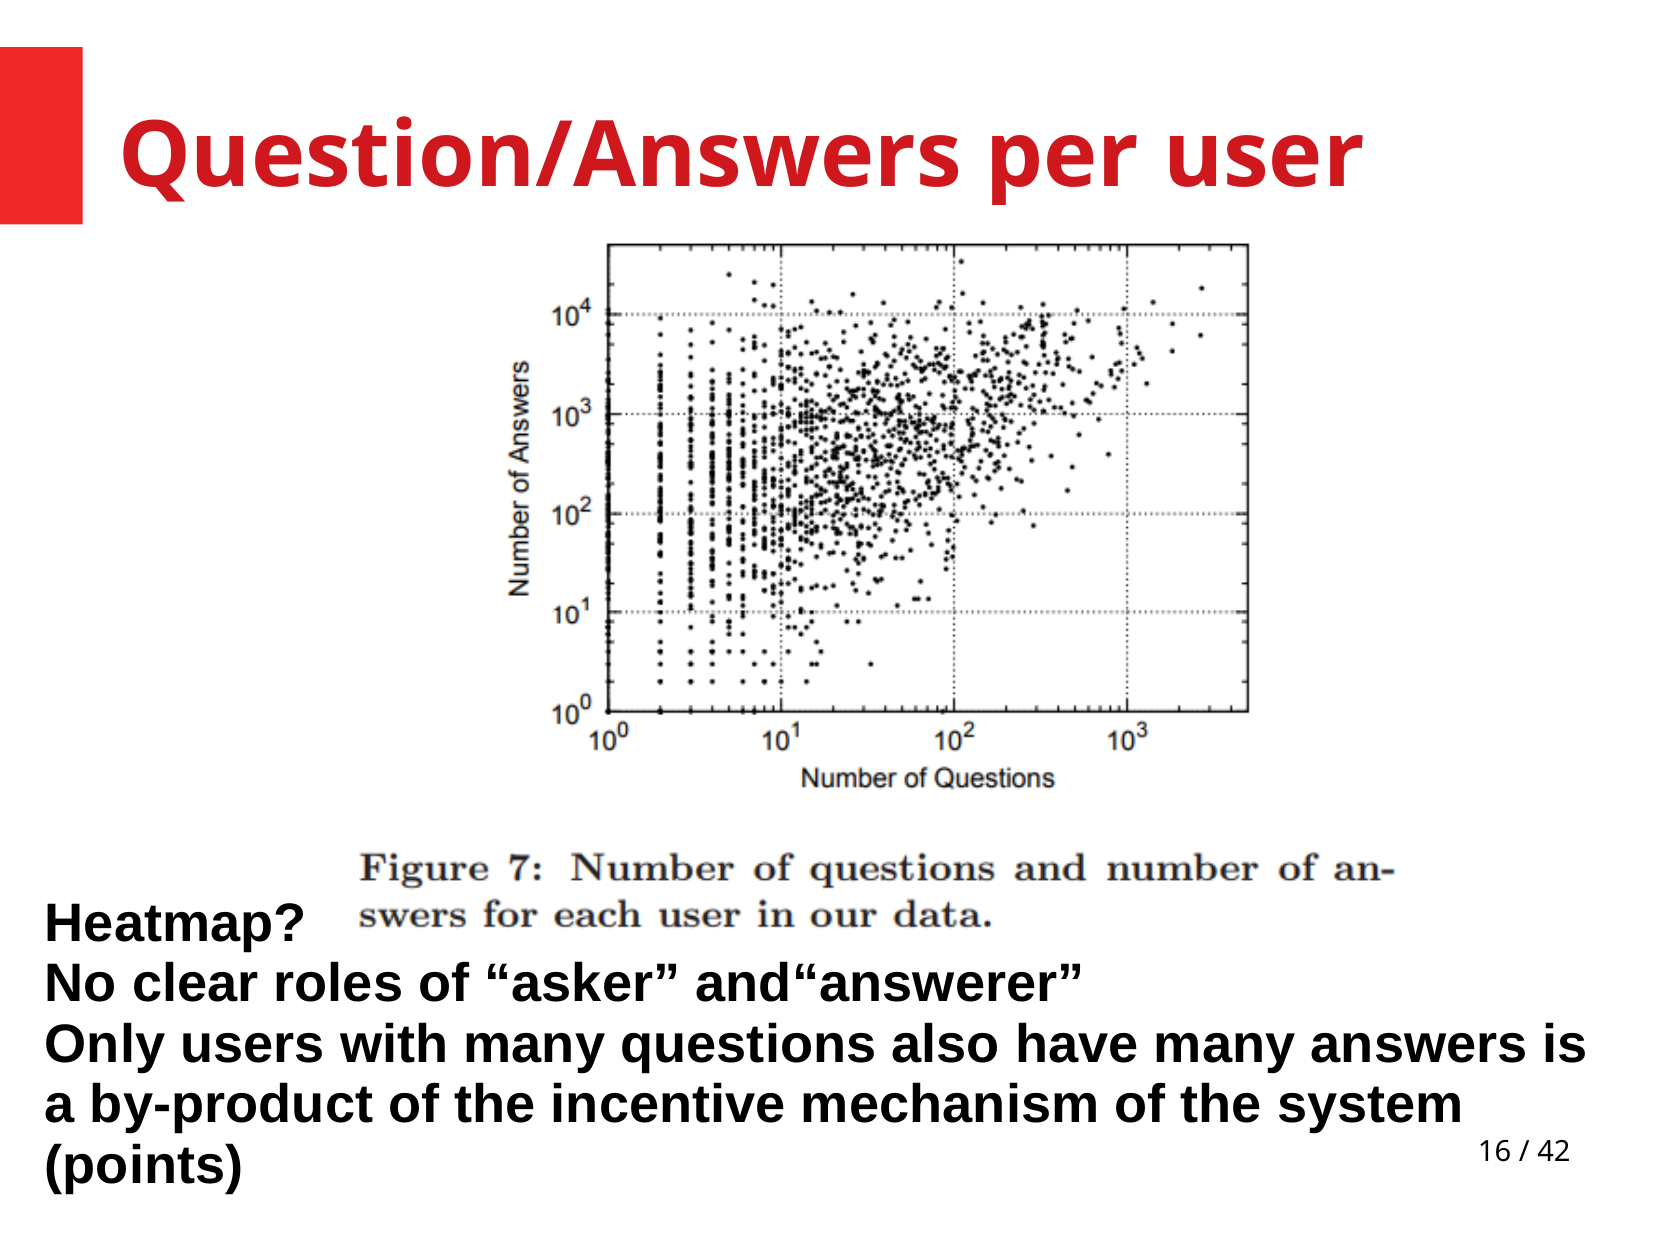

# Question/Answers per user
Heatmap?
No clear roles of “asker” and“answerer”
Only users with many questions also have many answers is a by-product of the incentive mechanism of the system (points)
16